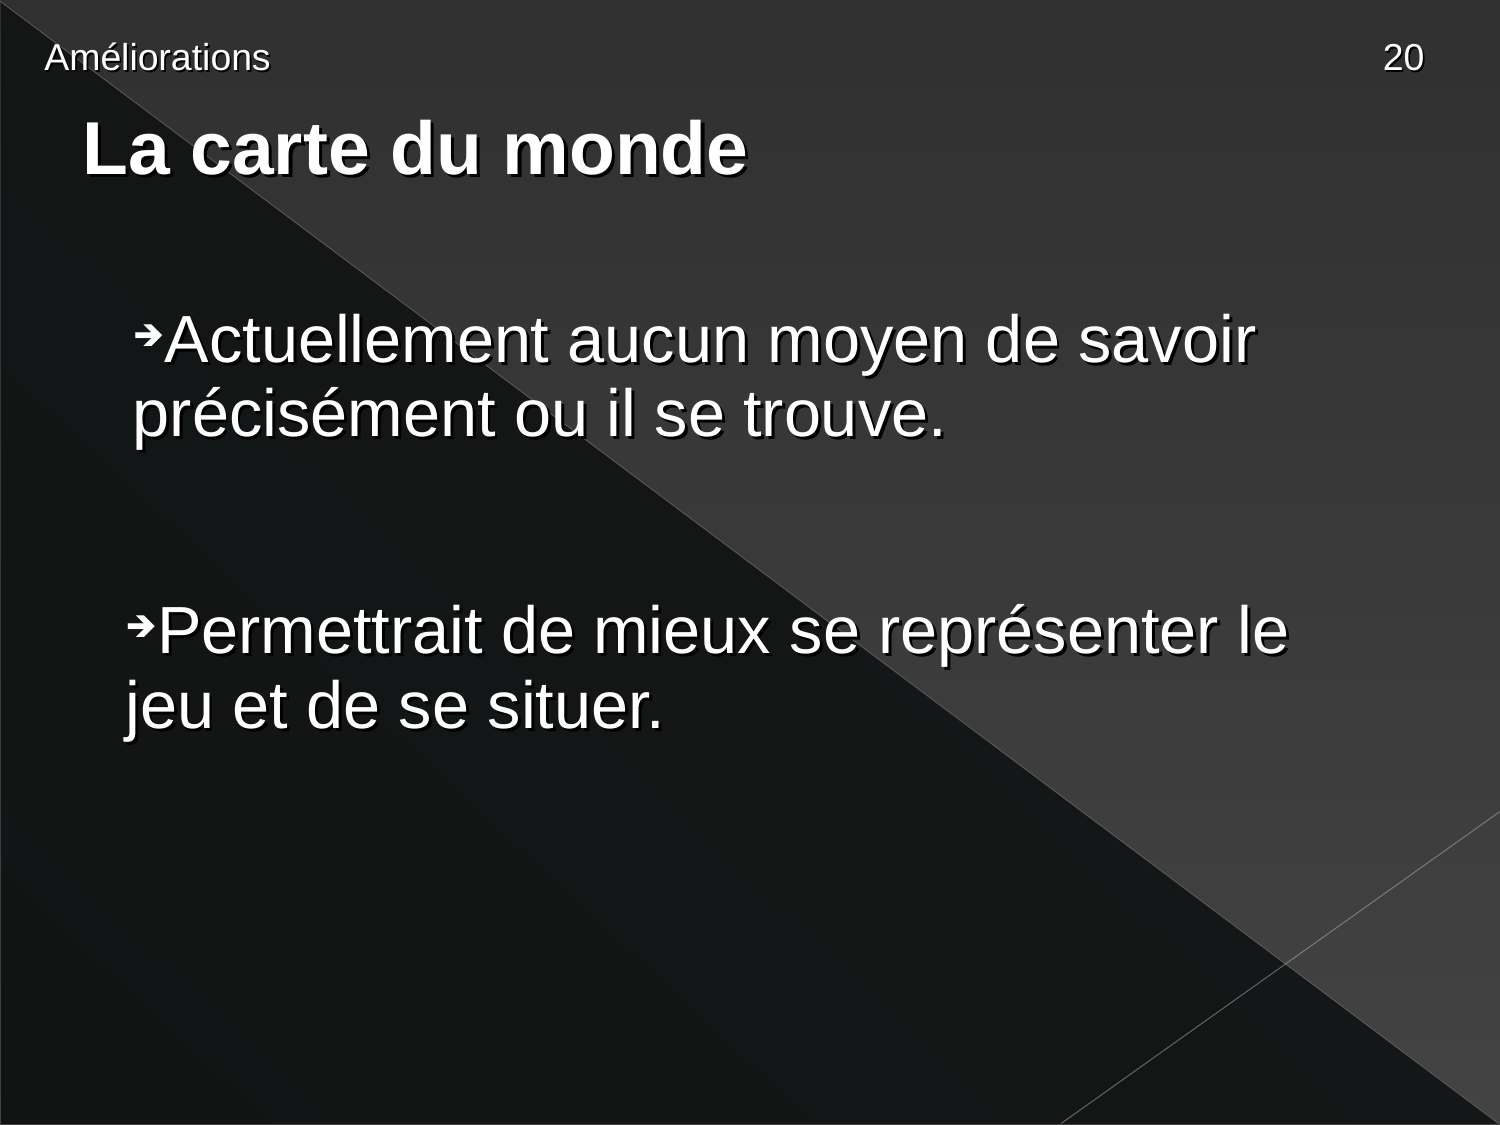

Améliorations 														 20
# La carte du monde
Actuellement aucun moyen de savoir précisément ou il se trouve.
Permettrait de mieux se représenter le jeu et de se situer.